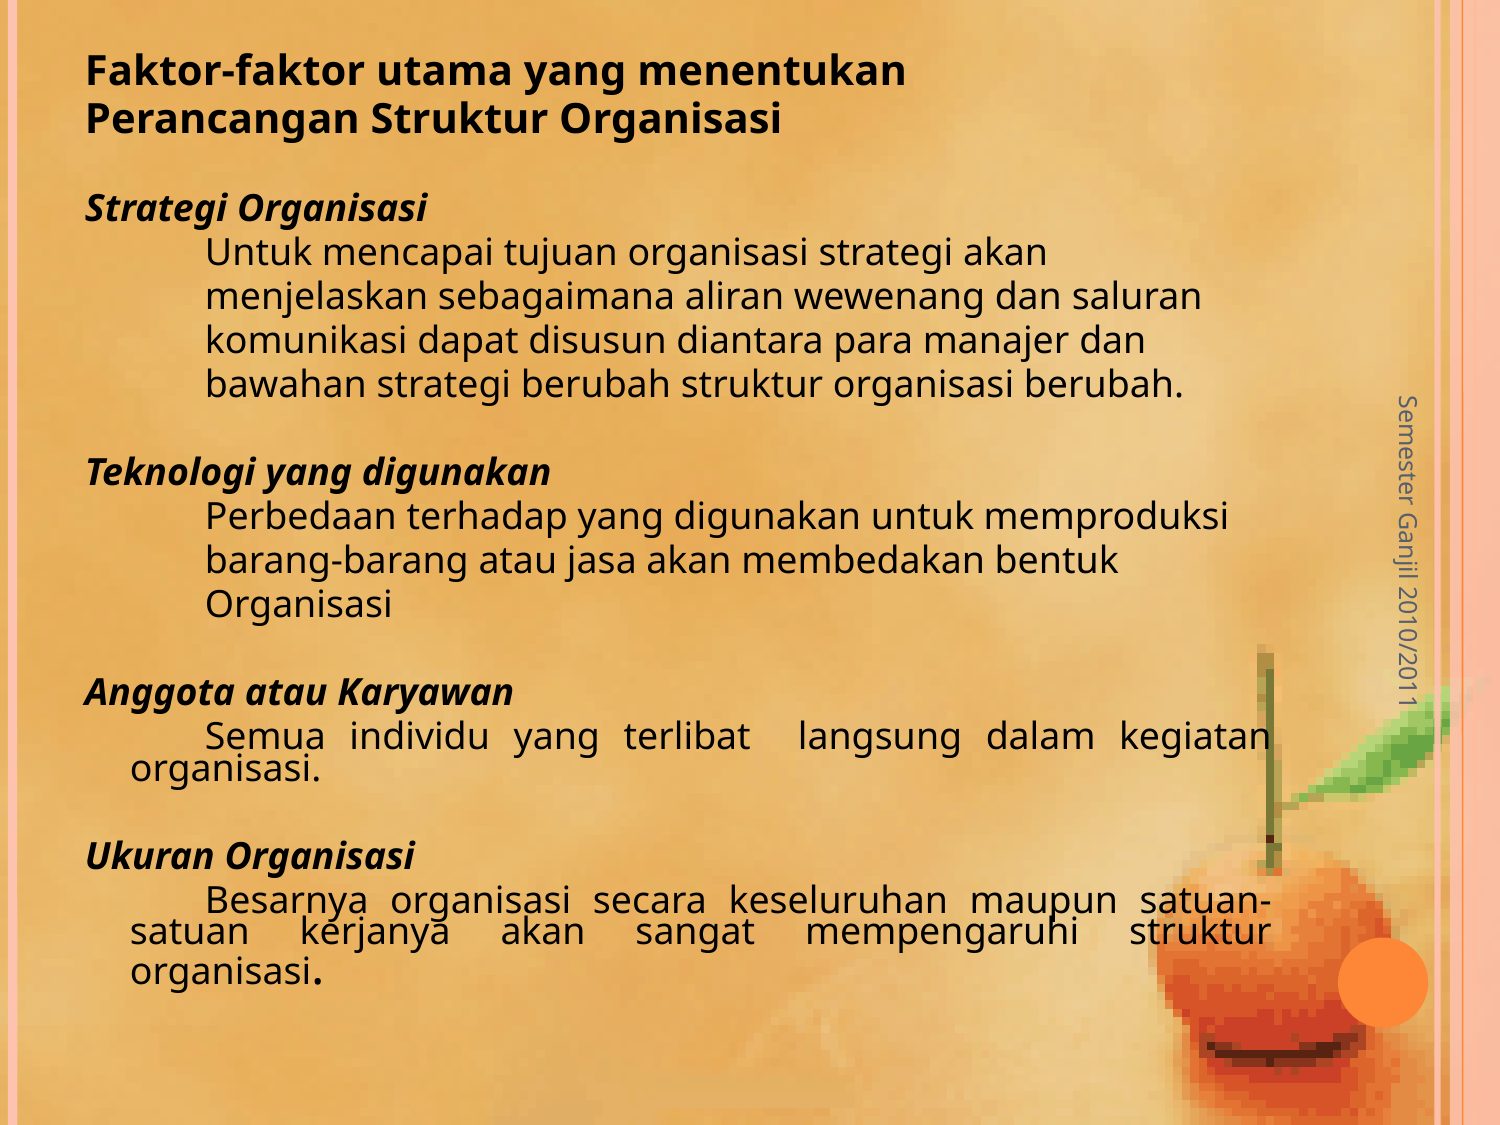

# Faktor-faktor utama yang menentukan
Perancangan Struktur Organisasi
Strategi Organisasi
	Untuk mencapai tujuan organisasi strategi akan
	menjelaskan sebagaimana aliran wewenang dan saluran
	komunikasi dapat disusun diantara para manajer dan
	bawahan strategi berubah struktur organisasi berubah.
Teknologi yang digunakan
	Perbedaan terhadap yang digunakan untuk memproduksi
	barang-barang atau jasa akan membedakan bentuk
	Organisasi
Anggota atau Karyawan
	Semua individu yang terlibat langsung dalam kegiatan organisasi.
Ukuran Organisasi
	Besarnya organisasi secara keseluruhan maupun satuan-satuan kerjanya akan sangat mempengaruhi struktur organisasi.
Semester Ganjil 2010/2011